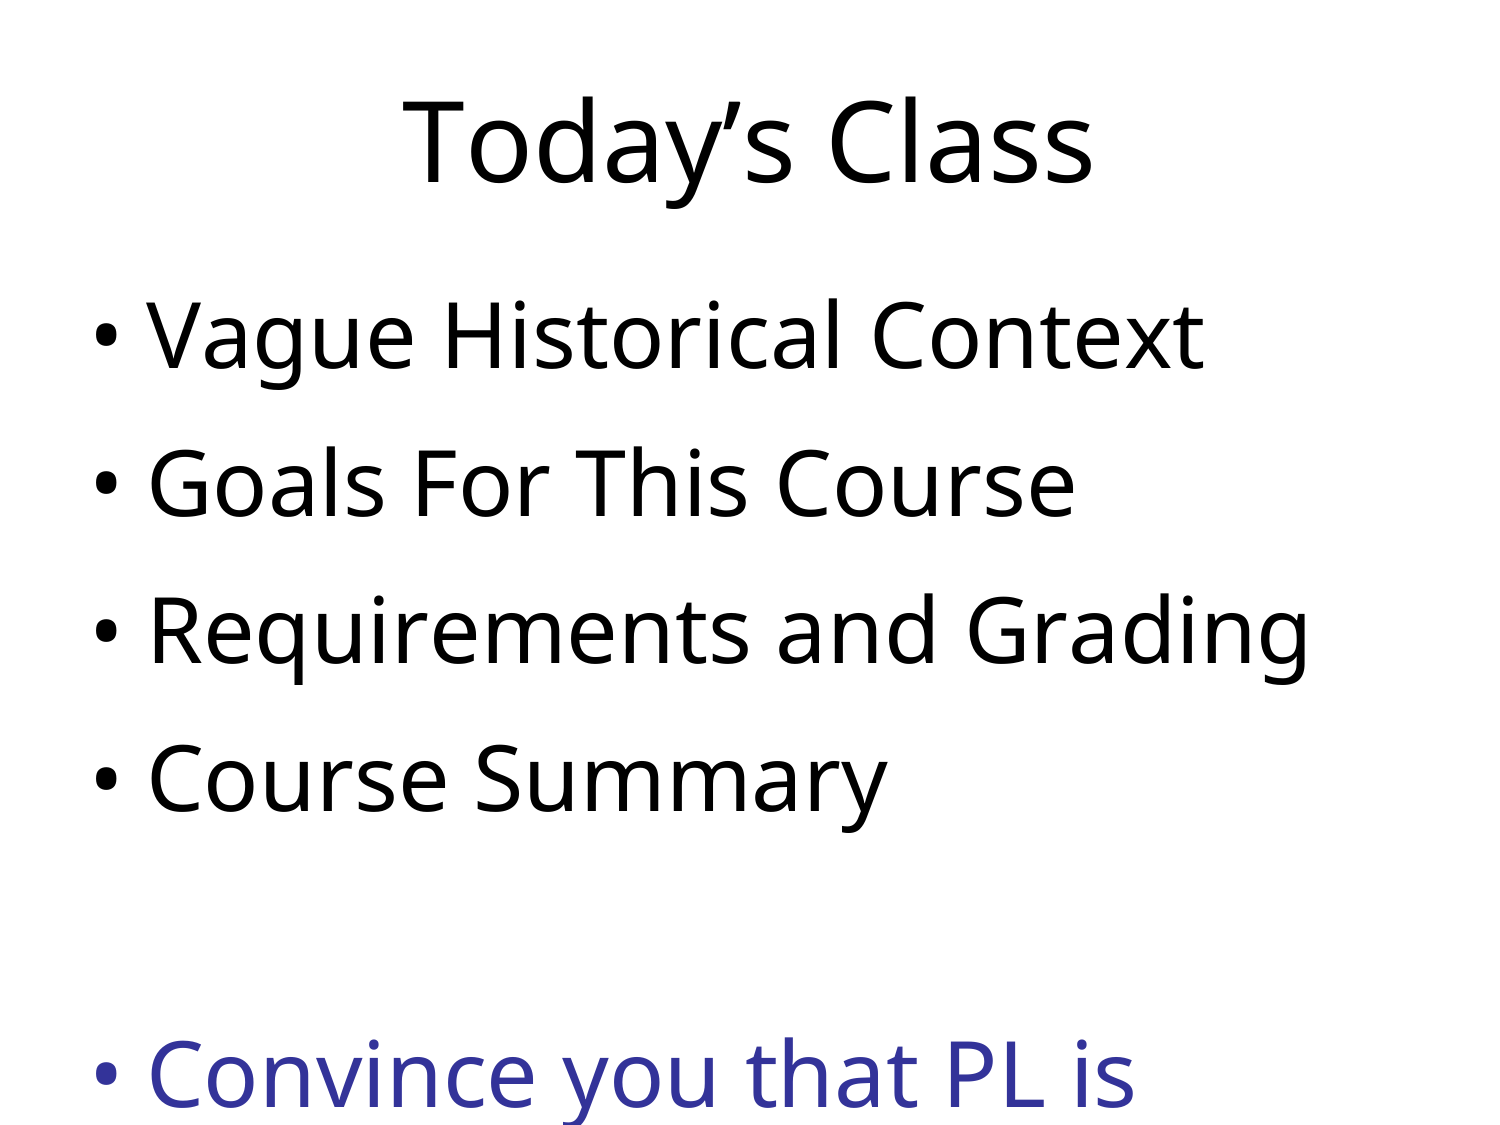

# Today’s Class
Vague Historical Context
Goals For This Course
Requirements and Grading
Course Summary
Convince you that PL is useful